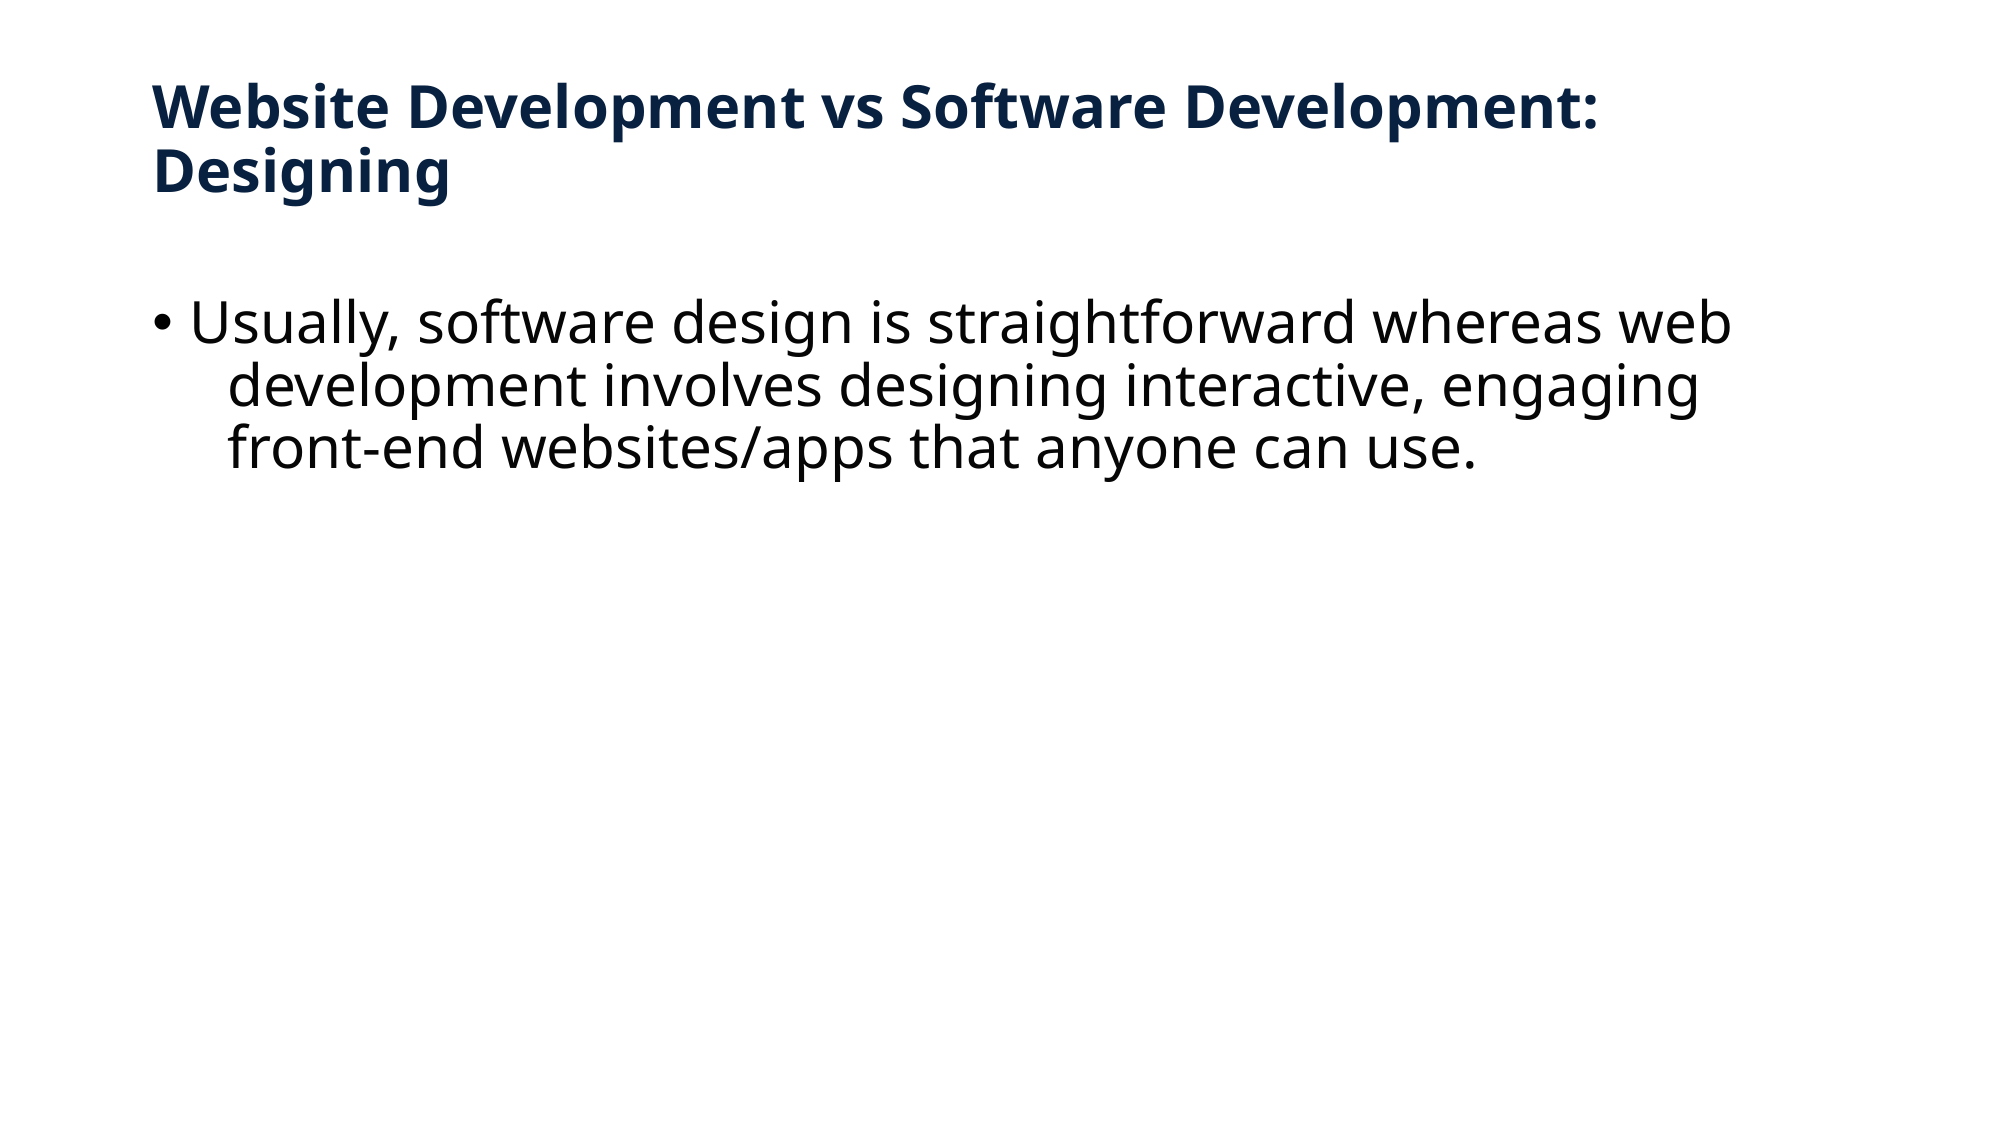

# Website Development vs Software Development: Designing
Usually, software design is straightforward whereas web development involves designing interactive, engaging front-end websites/apps that anyone can use.